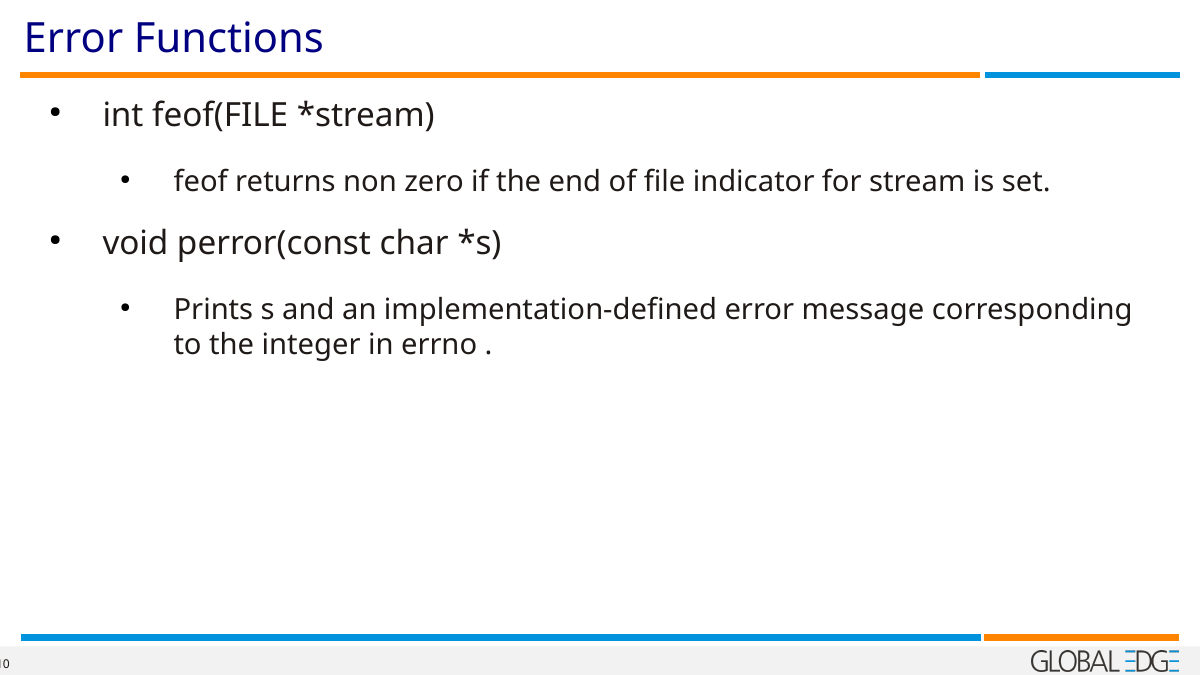

# Error Functions
int feof(FILE *stream)
feof returns non zero if the end of file indicator for stream is set.
void perror(const char *s)
Prints s and an implementation-defined error message corresponding to the integer in errno .